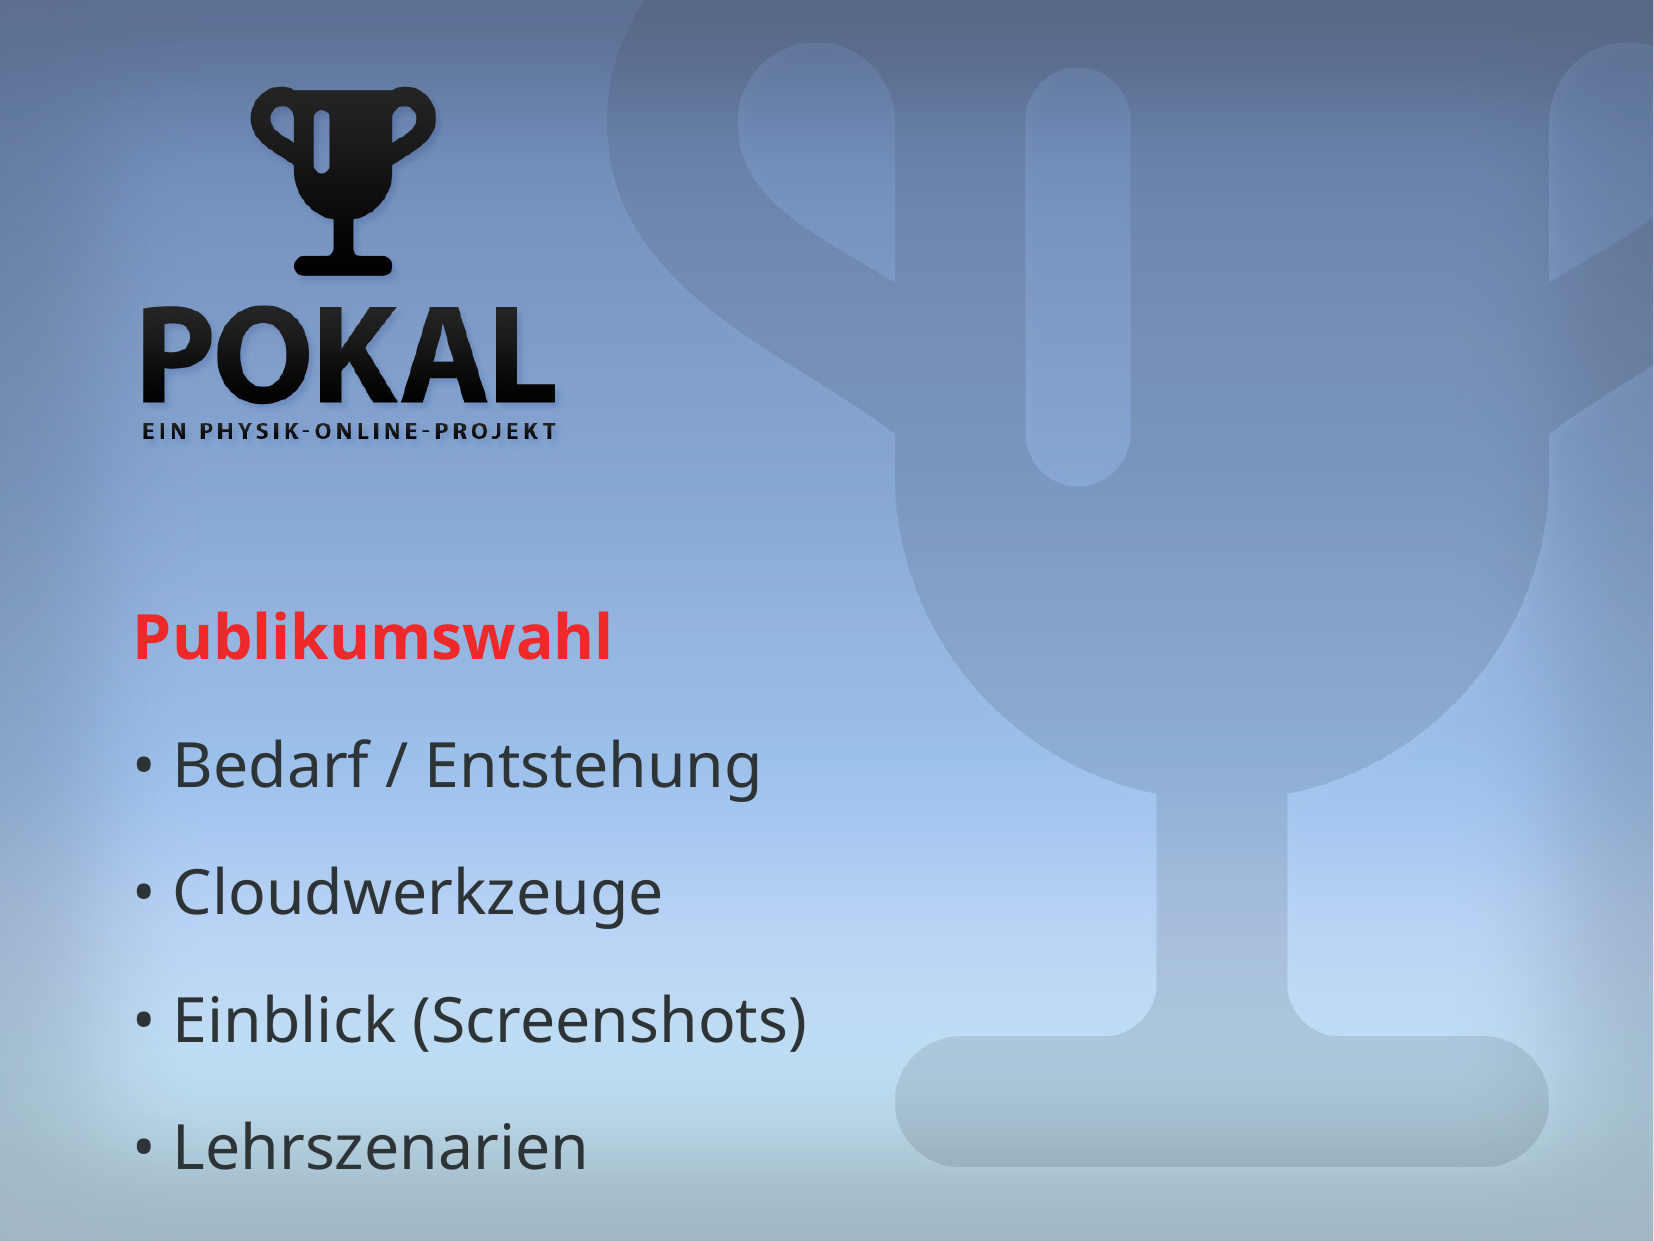

Publikumswahl
• Bedarf / Entstehung
• Cloudwerkzeuge
• Einblick (Screenshots)
• Lehrszenarien